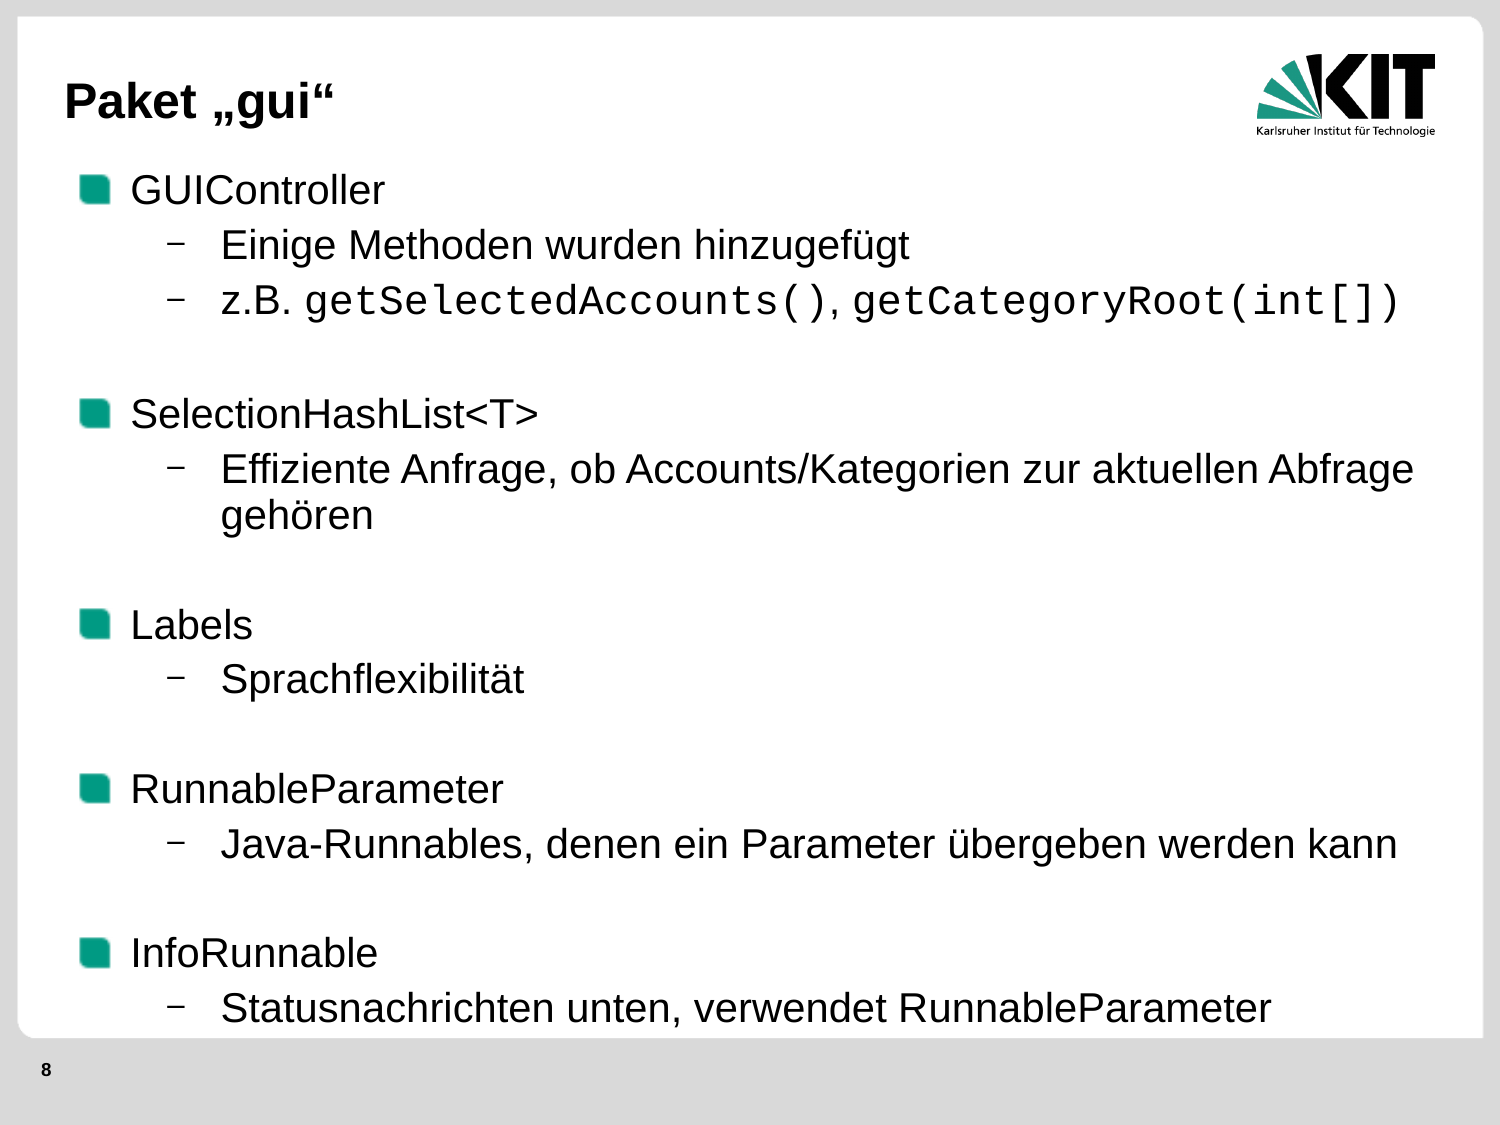

# Paket „gui“
GUIController
Einige Methoden wurden hinzugefügt
z.B. getSelectedAccounts(), getCategoryRoot(int[])
SelectionHashList<T>
Effiziente Anfrage, ob Accounts/Kategorien zur aktuellen Abfrage gehören
Labels
Sprachflexibilität
RunnableParameter
Java-Runnables, denen ein Parameter übergeben werden kann
InfoRunnable
Statusnachrichten unten, verwendet RunnableParameter